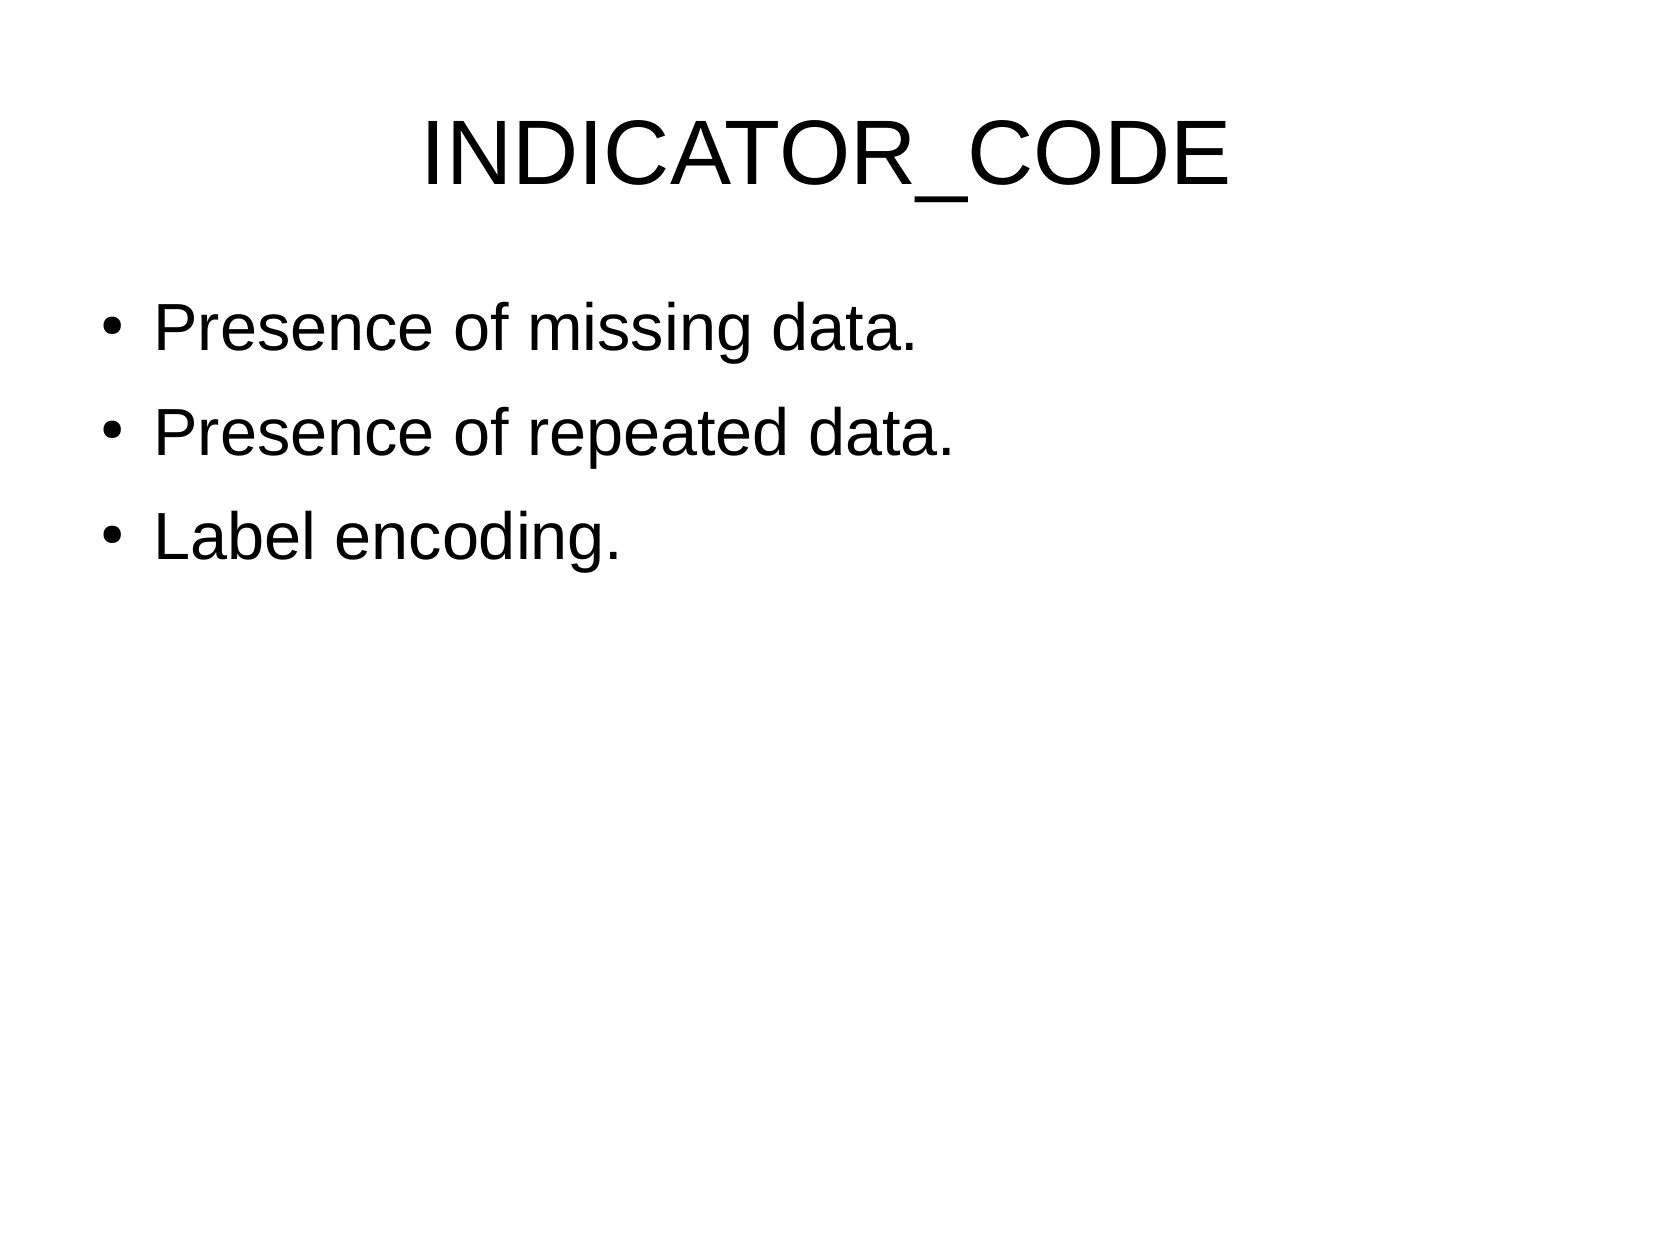

# INDICATOR_CODE
Presence of missing data.
Presence of repeated data.
Label encoding.